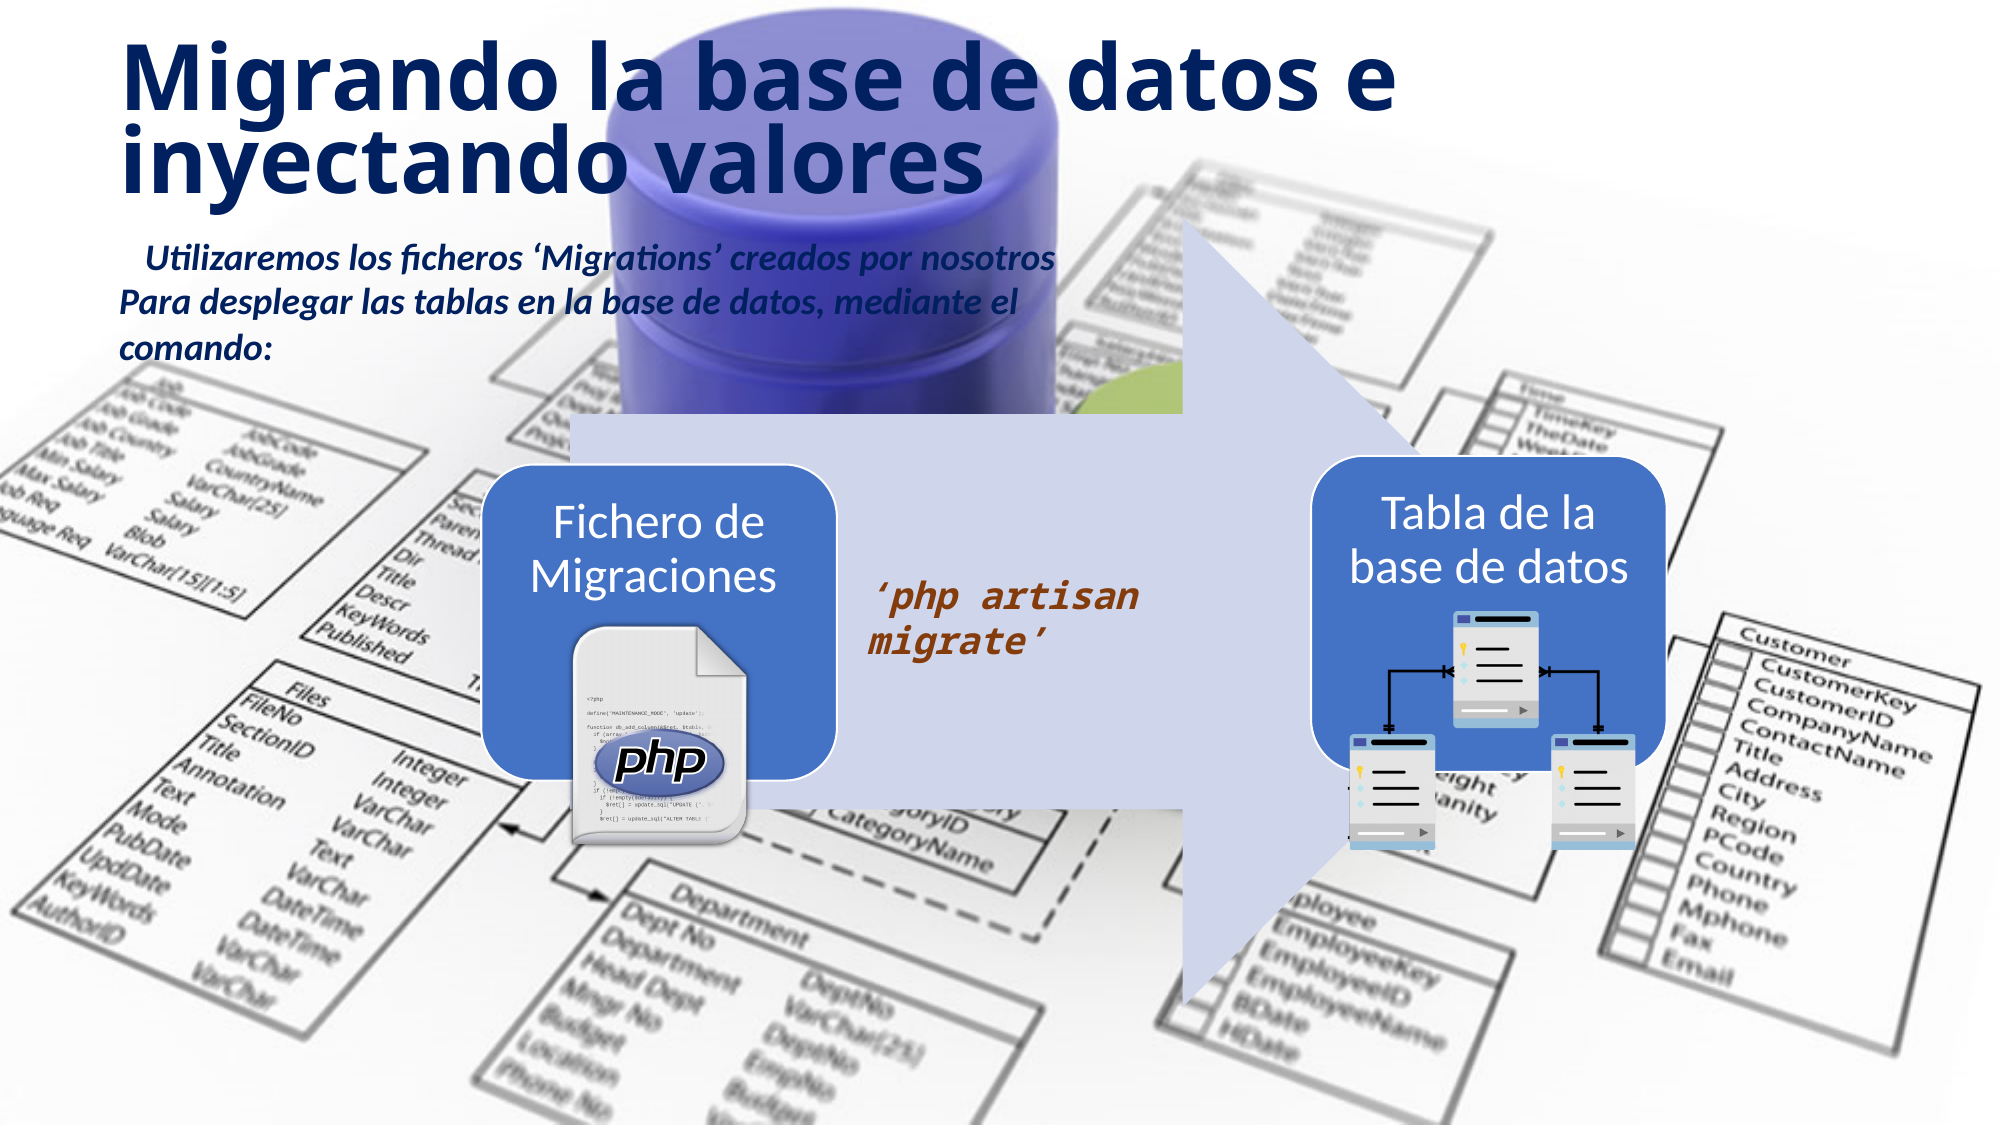

Migrando la base de datos e inyectando valores
# Diapositiva de recursos humanos 8
Tabla de la base de datos
Fichero de Migraciones
 Utilizaremos los ficheros ‘Migrations’ creados por nosotros
Para desplegar las tablas en la base de datos, mediante el comando:
‘php artisan migrate’